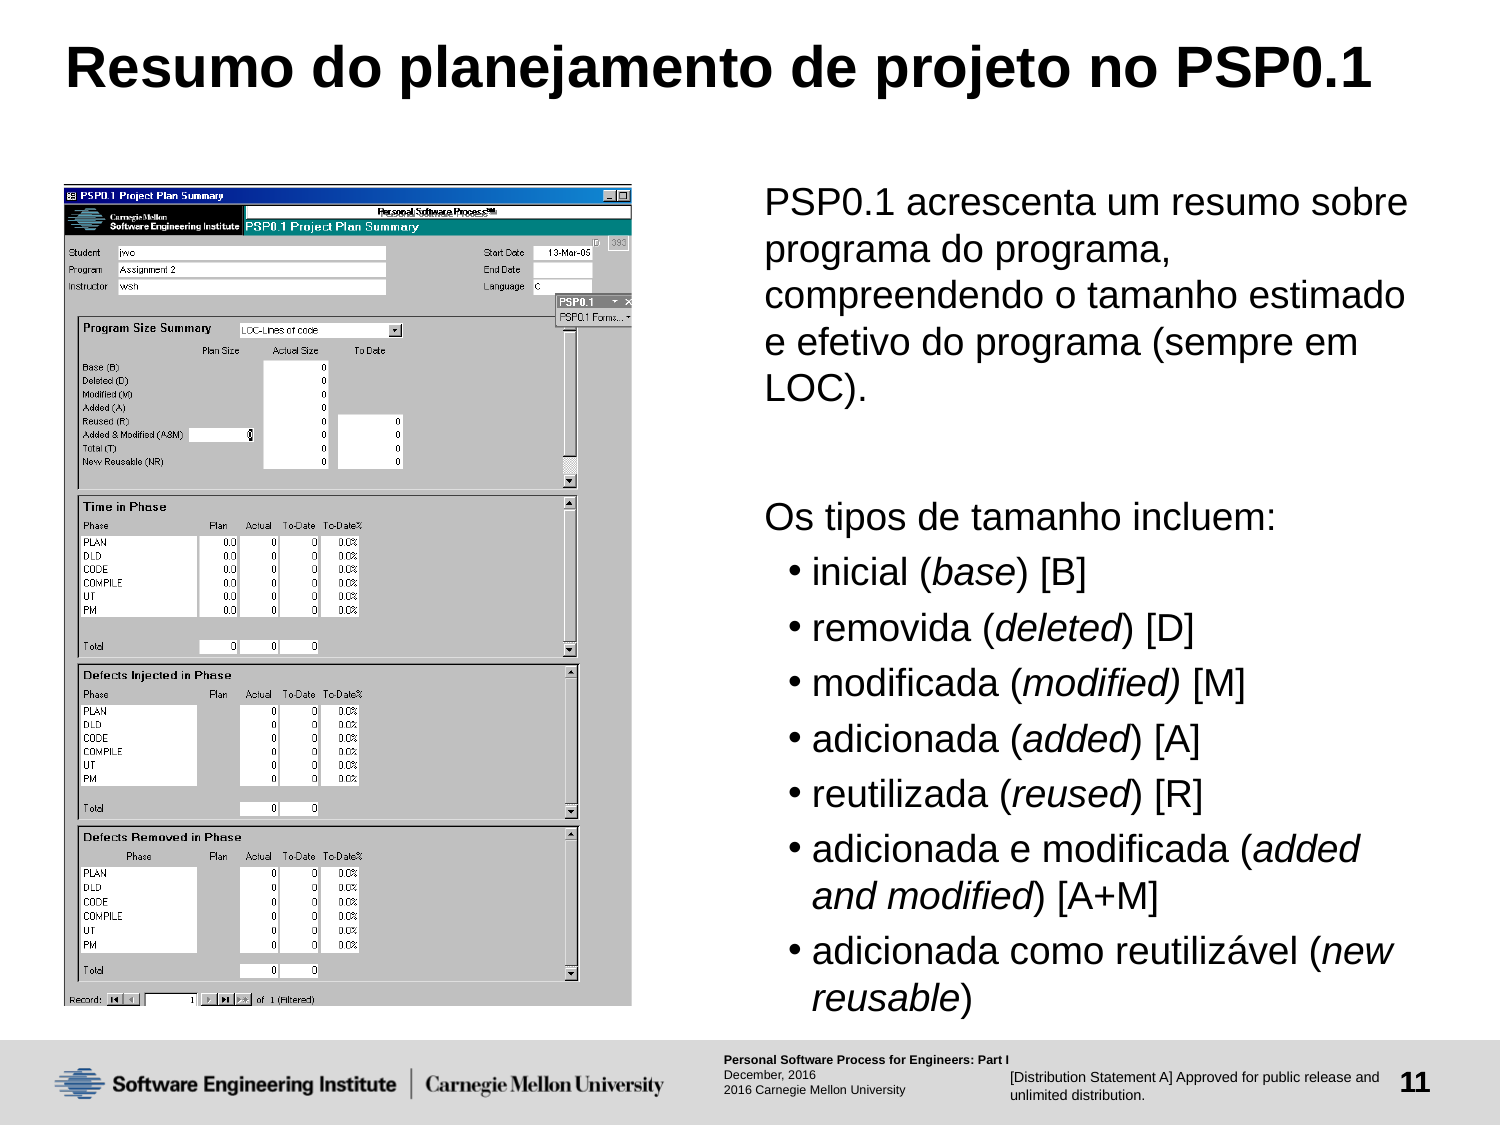

# Resumo do planejamento de projeto no PSP0.1
PSP0.1 acrescenta um resumo sobre programa do programa, compreendendo o tamanho estimado e efetivo do programa (sempre em LOC).
Os tipos de tamanho incluem:
inicial (base) [B]
removida (deleted) [D]
modificada (modified) [M]
adicionada (added) [A]
reutilizada (reused) [R]
adicionada e modificada (added and modified) [A+M]
adicionada como reutilizável (new reusable)